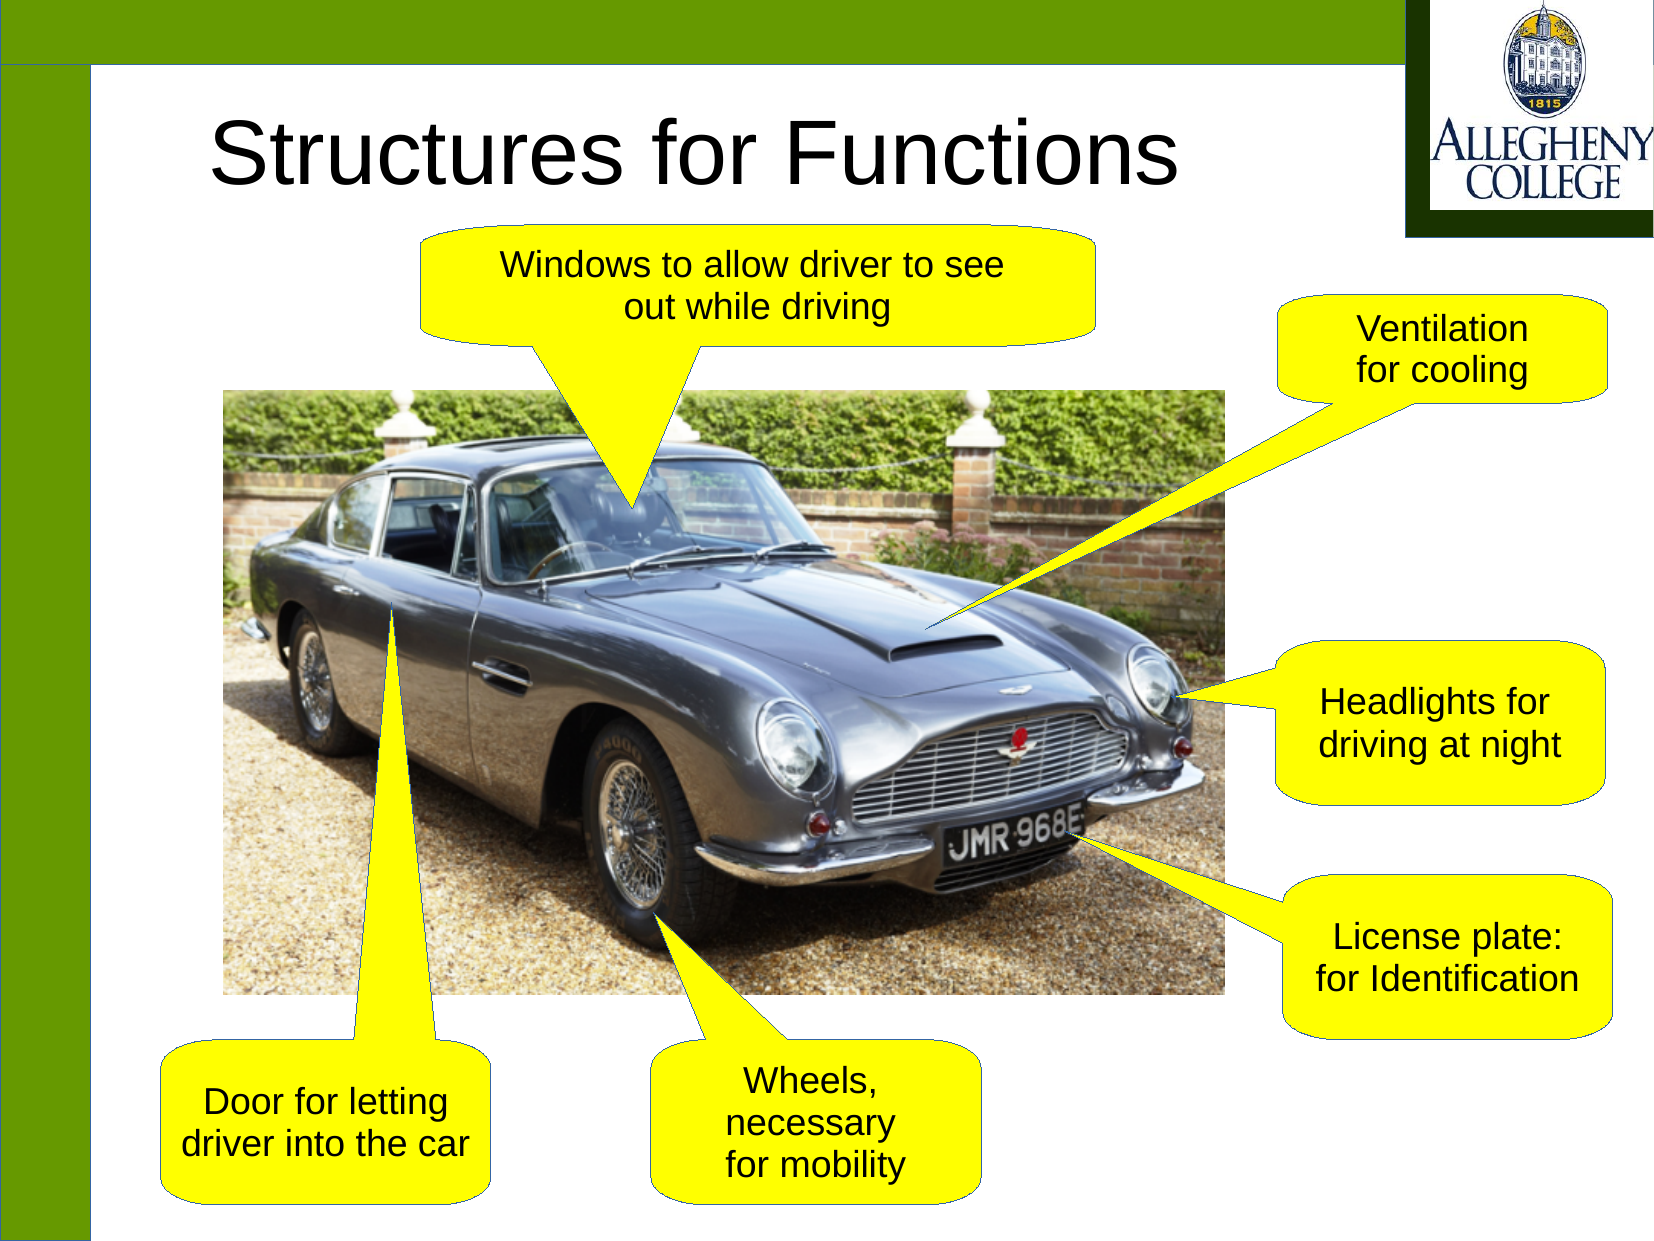

# Structures for Functions
Windows to allow driver to see
out while driving
Ventilation
for cooling
Headlights for
driving at night
License plate:
for Identification
Wheels,
necessary
for mobility
Door for letting
driver into the car